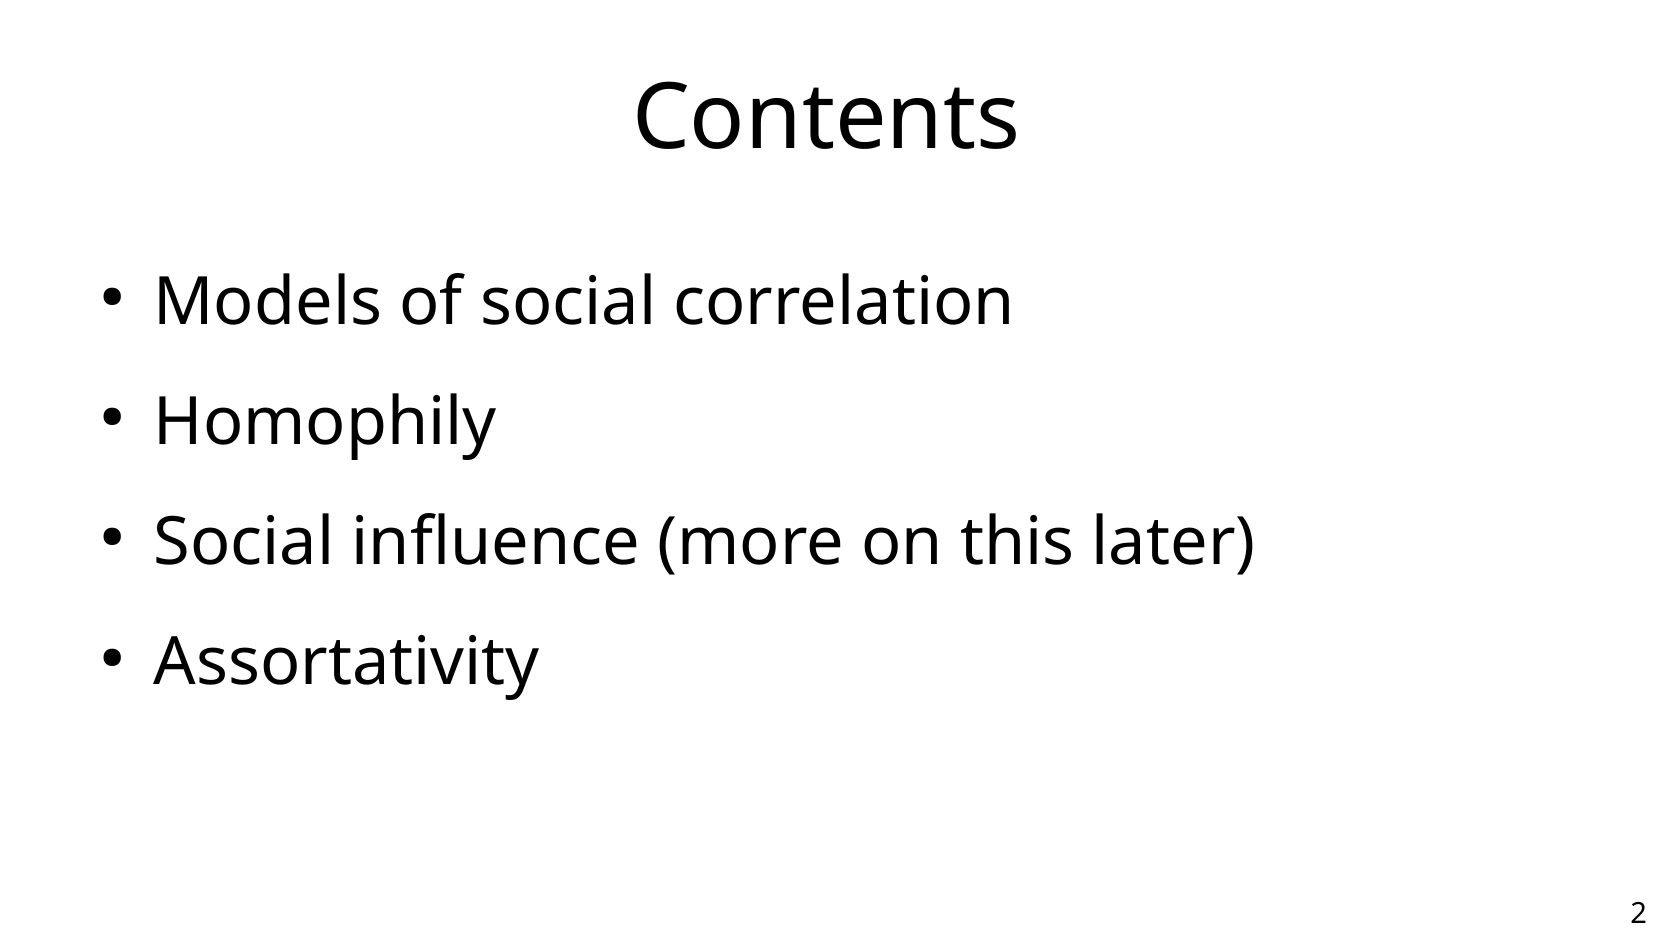

# Contents
Models of social correlation
Homophily
Social influence (more on this later)
Assortativity
2